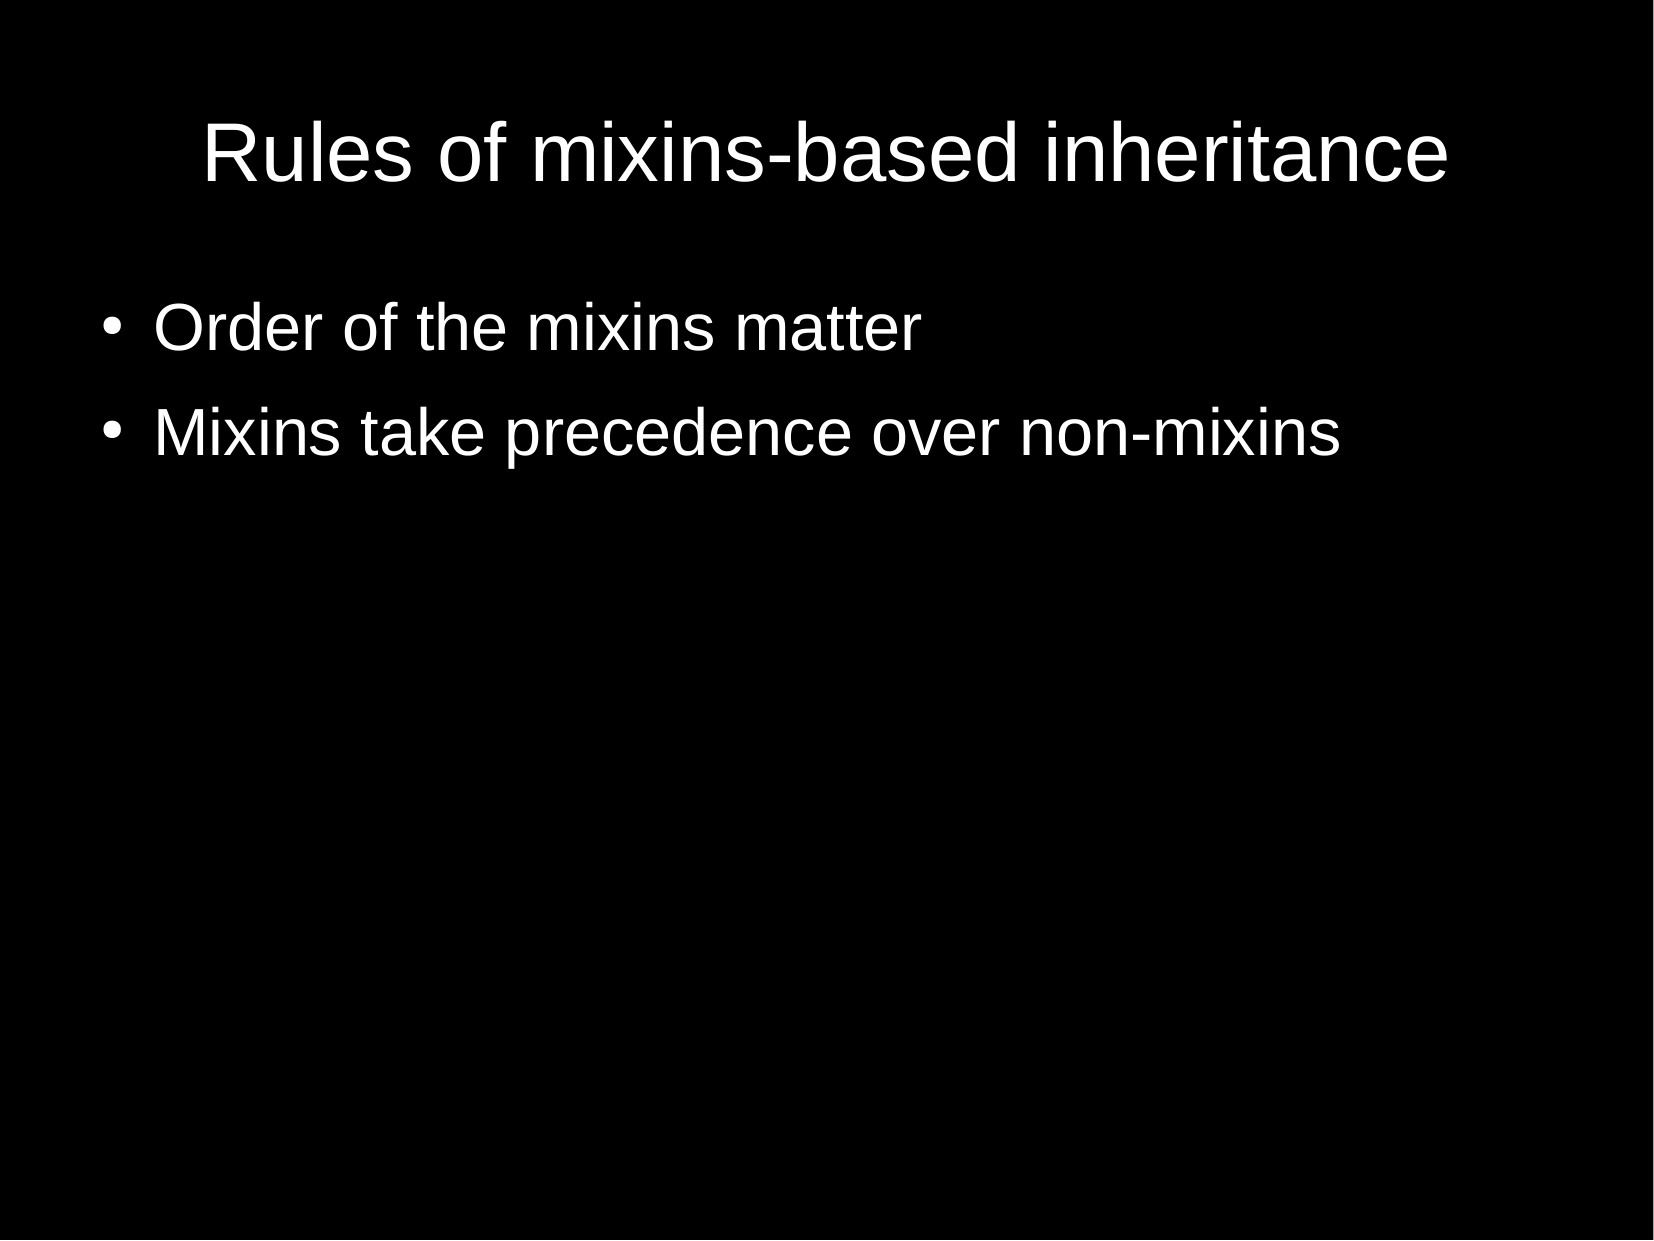

# Rules of mixins-based inheritance
Order of the mixins matter
Mixins take precedence over non-mixins